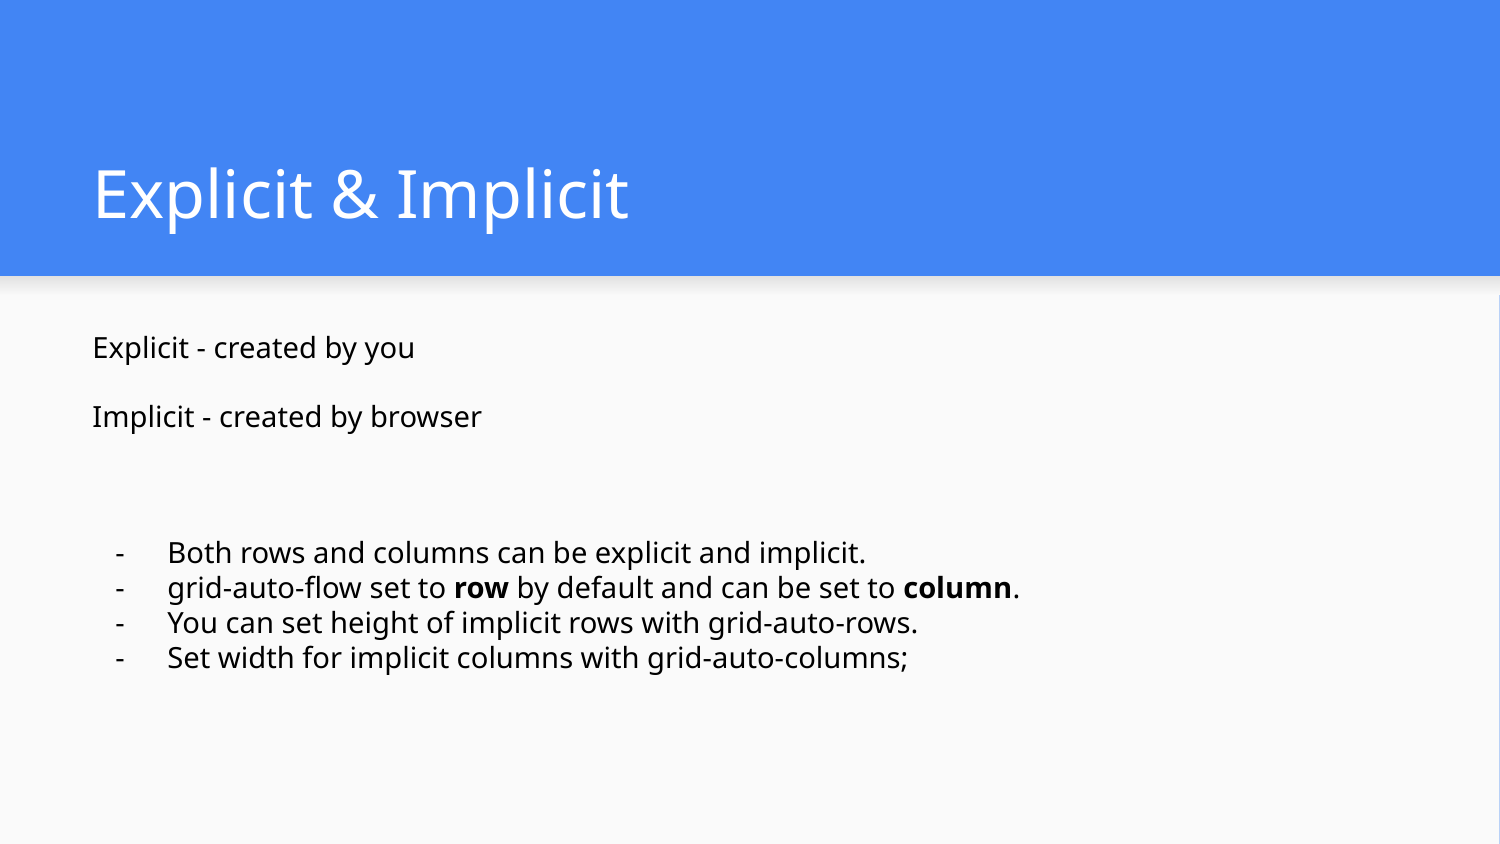

# Explicit & Implicit
Explicit - created by you
Implicit - created by browser
Both rows and columns can be explicit and implicit.
grid-auto-flow set to row by default and can be set to column.
You can set height of implicit rows with grid-auto-rows.
Set width for implicit columns with grid-auto-columns;